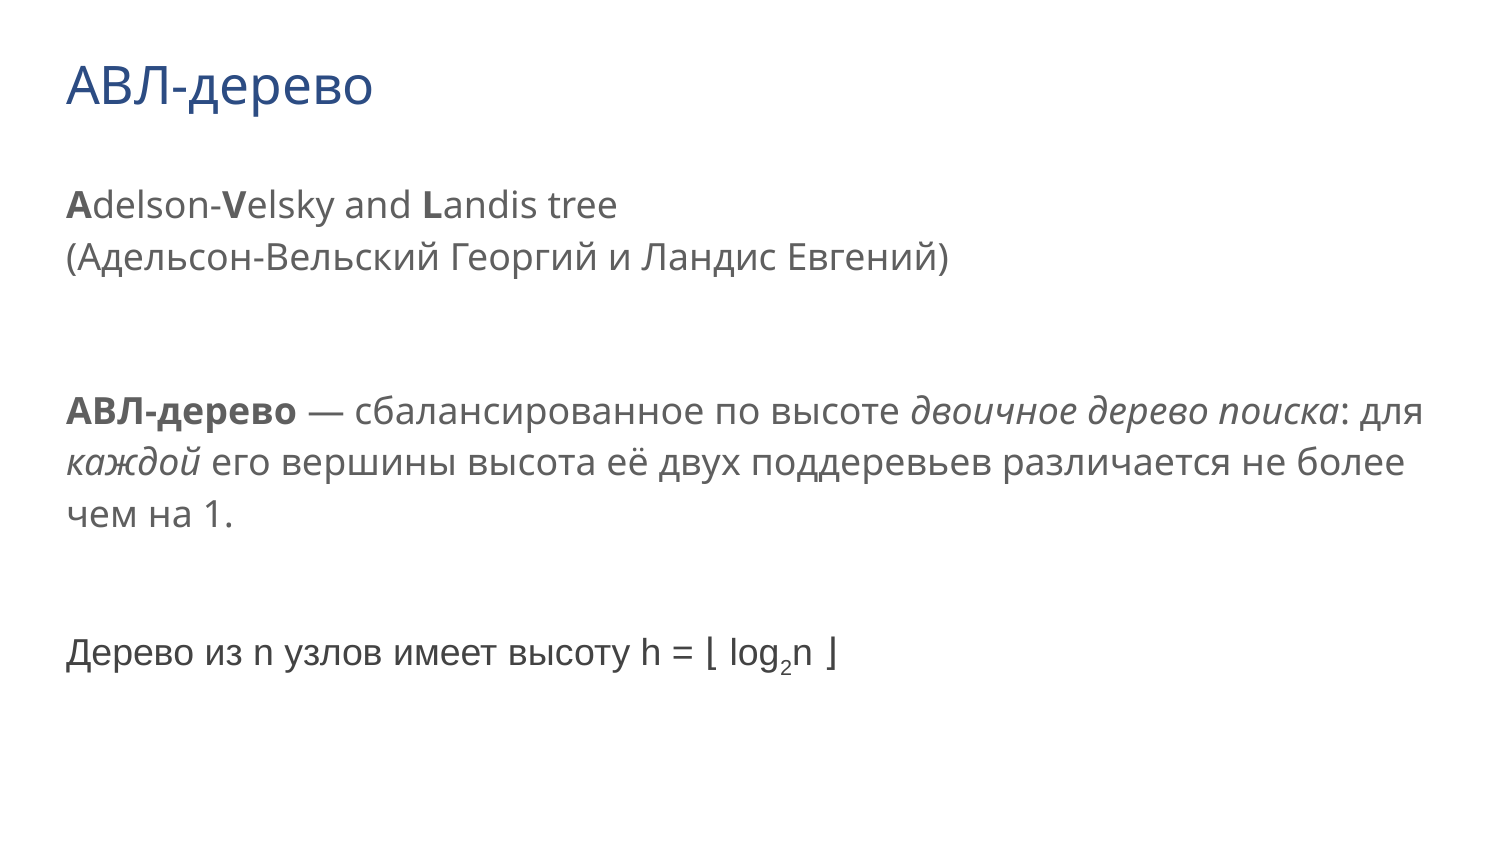

# АВЛ-дерево
Adelson-Velsky and Landis tree
(Адельсон-Вельский Георгий и Ландис Евгений)
АВЛ-дерево — сбалансированное по высоте двоичное дерево поиска: для каждой его вершины высота её двух поддеревьев различается не более чем на 1.
Дерево из n узлов имеет высоту h = ⌊ log2n ⌋